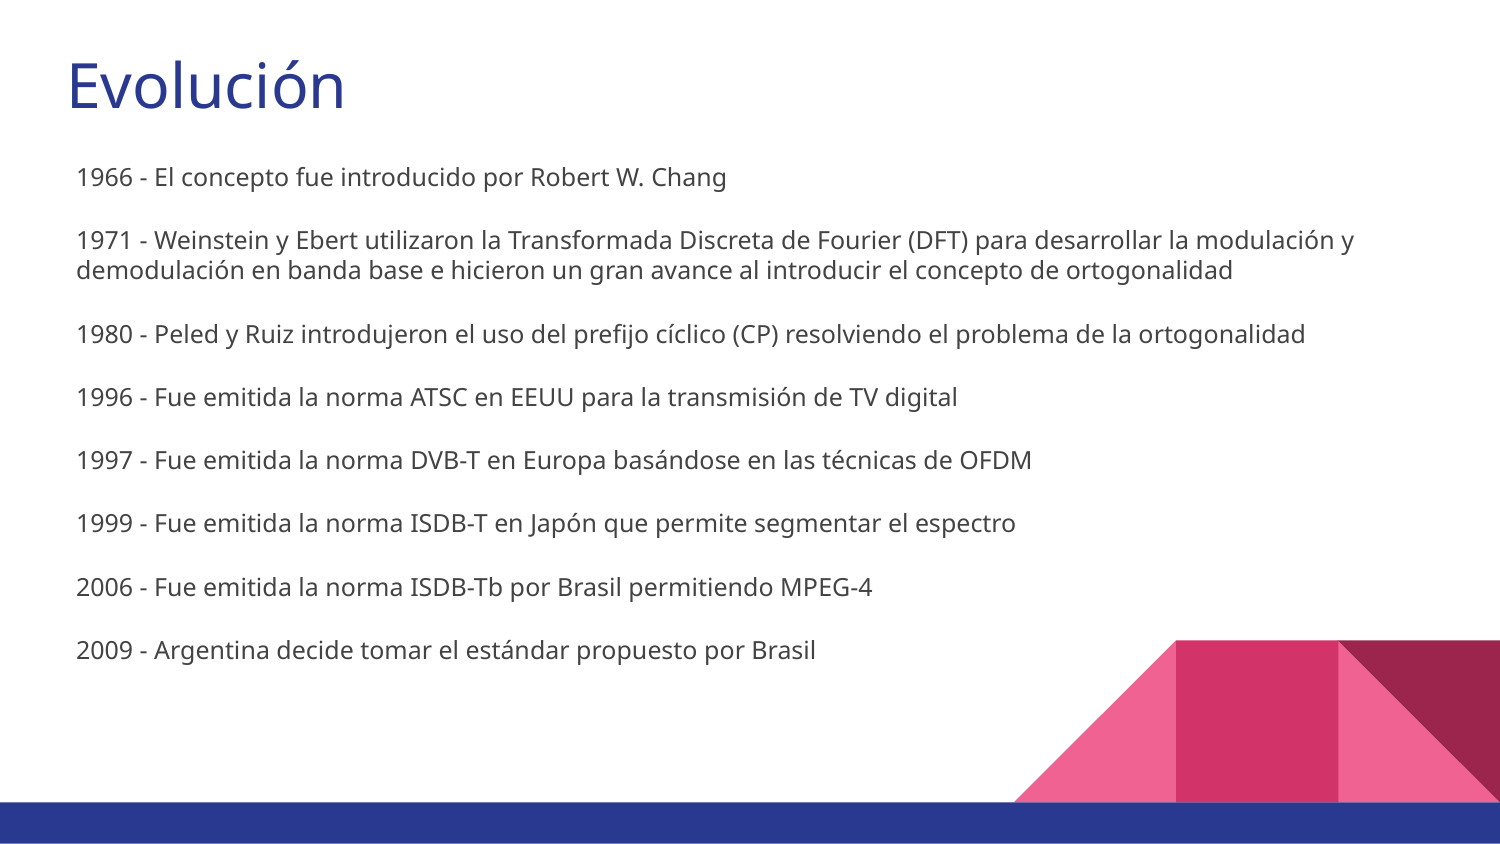

# Evolución
1966 - El concepto fue introducido por Robert W. Chang
1971 - Weinstein y Ebert utilizaron la Transformada Discreta de Fourier (DFT) para desarrollar la modulación y demodulación en banda base e hicieron un gran avance al introducir el concepto de ortogonalidad
1980 - Peled y Ruiz introdujeron el uso del prefijo cíclico (CP) resolviendo el problema de la ortogonalidad
1996 - Fue emitida la norma ATSC en EEUU para la transmisión de TV digital
1997 - Fue emitida la norma DVB-T en Europa basándose en las técnicas de OFDM
1999 - Fue emitida la norma ISDB-T en Japón que permite segmentar el espectro
2006 - Fue emitida la norma ISDB-Tb por Brasil permitiendo MPEG-4
2009 - Argentina decide tomar el estándar propuesto por Brasil